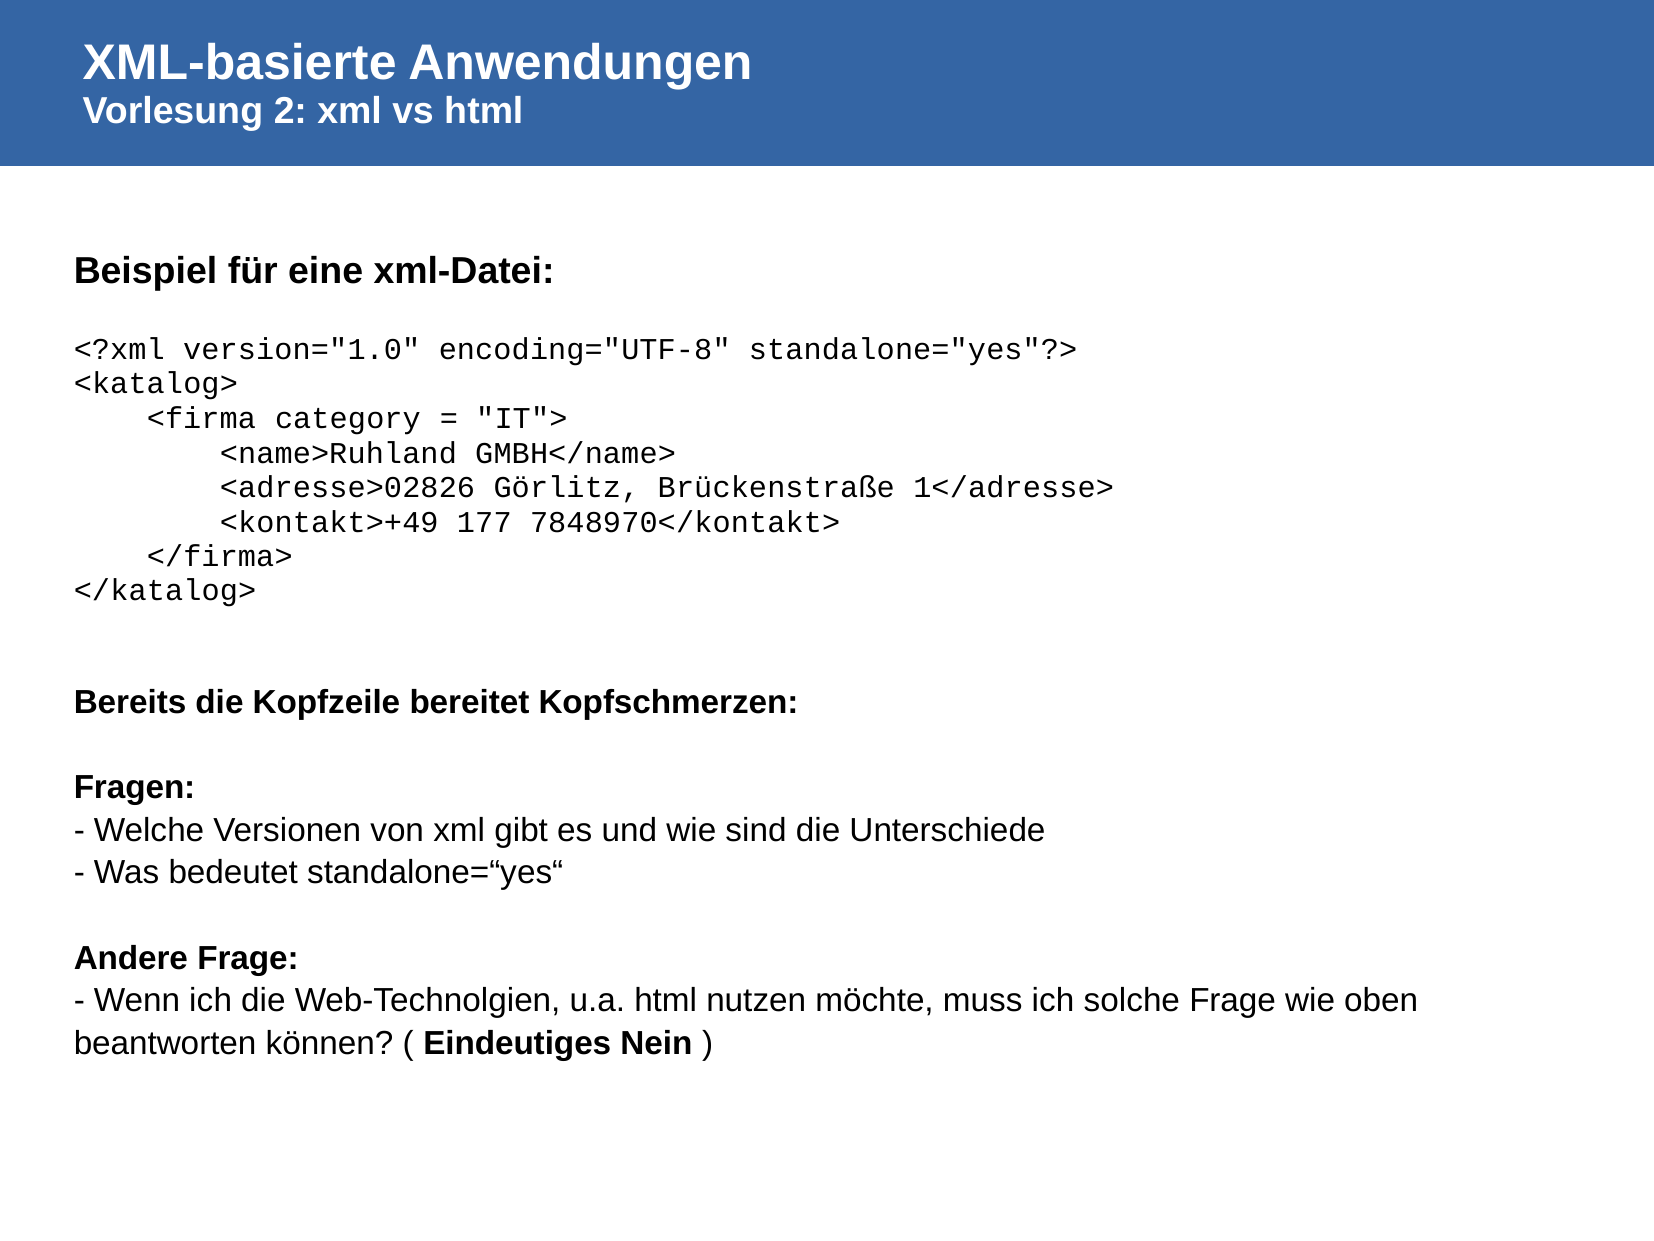

# XML-basierte Anwendungen Vorlesung 2: xml vs html
Beispiel für eine xml-Datei:
<?xml version="1.0" encoding="UTF-8" standalone="yes"?>
<katalog>
    <firma category = "IT">
        <name>Ruhland GMBH</name>
        <adresse>02826 Görlitz, Brückenstraße 1</adresse>
        <kontakt>+49 177 7848970</kontakt>
    </firma>
</katalog>
Bereits die Kopfzeile bereitet Kopfschmerzen:
Fragen:
- Welche Versionen von xml gibt es und wie sind die Unterschiede
- Was bedeutet standalone=“yes“
Andere Frage:
- Wenn ich die Web-Technolgien, u.a. html nutzen möchte, muss ich solche Frage wie oben
beantworten können? ( Eindeutiges Nein )